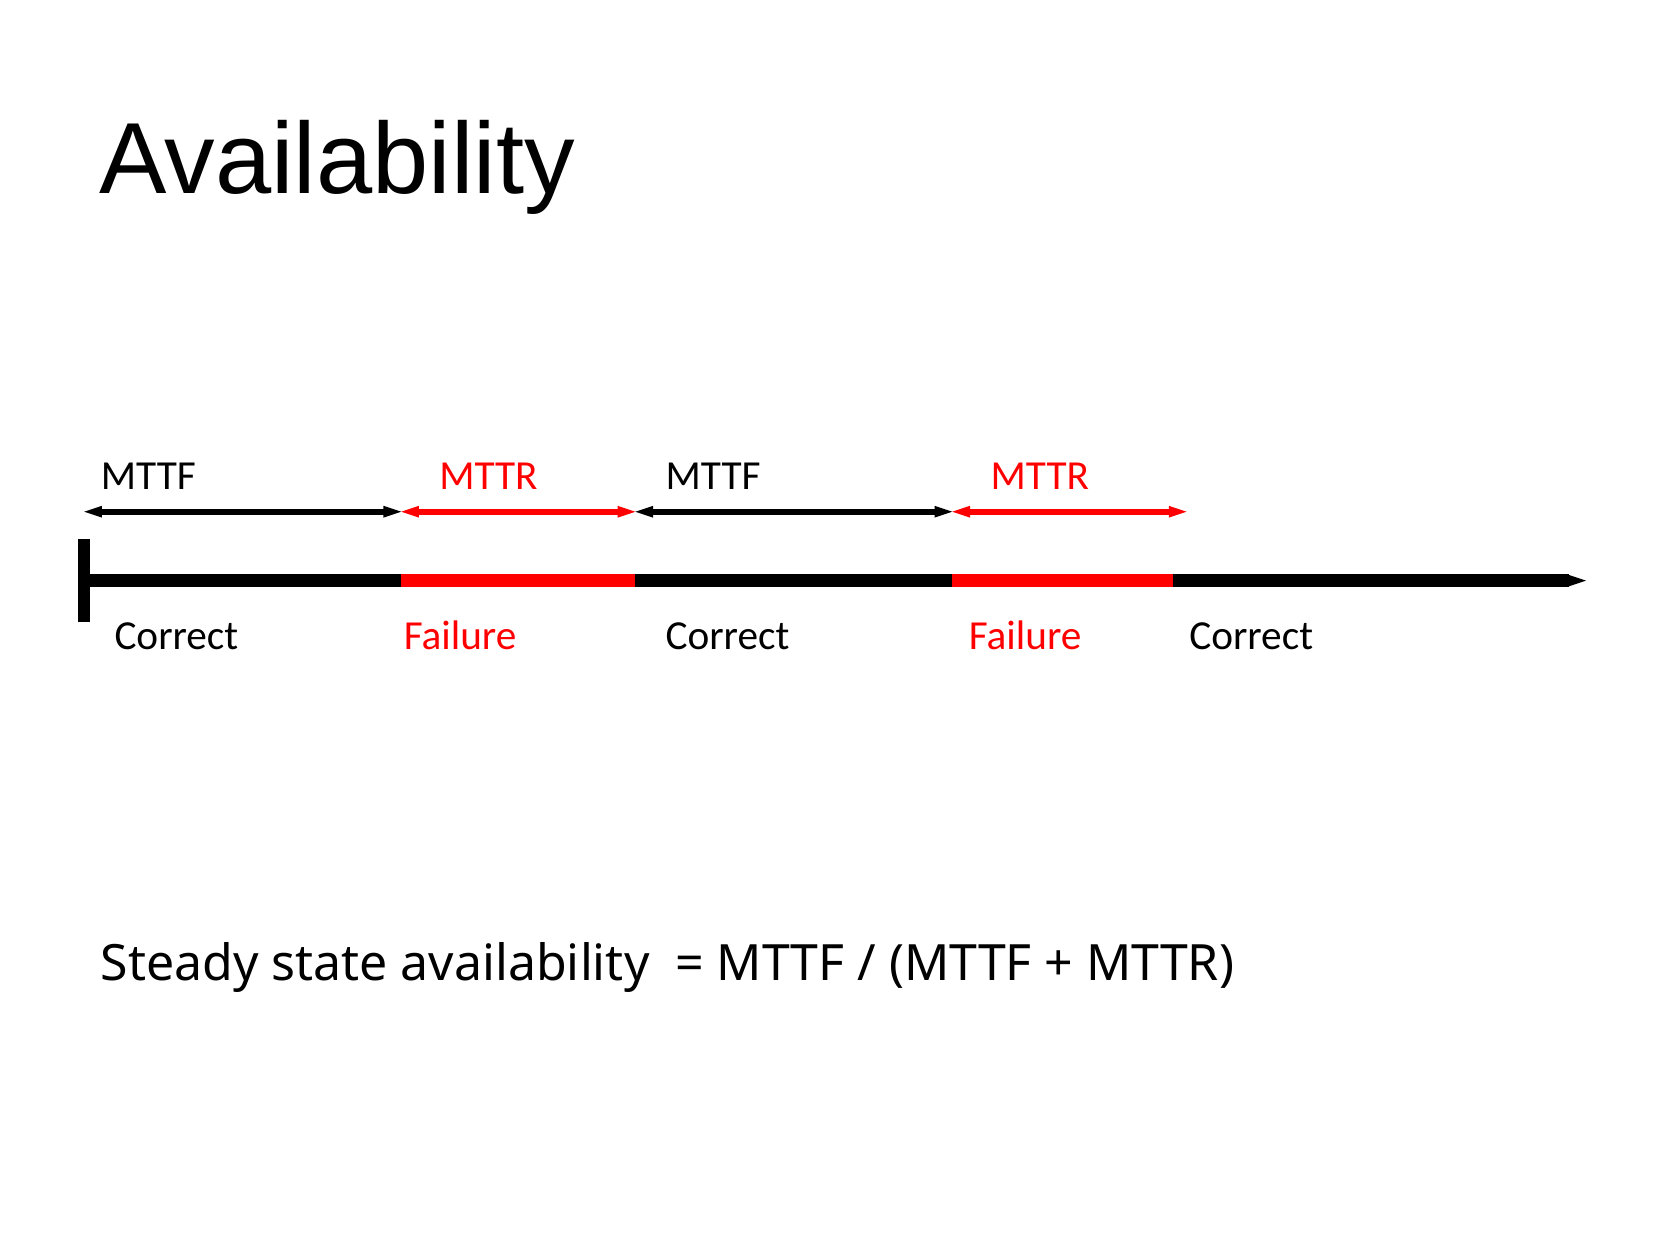

# Availability
MTTF
MTTR
MTTF
MTTR
Correct
Failure
Correct
Failure
Correct
Steady state availability = MTTF / (MTTF + MTTR)